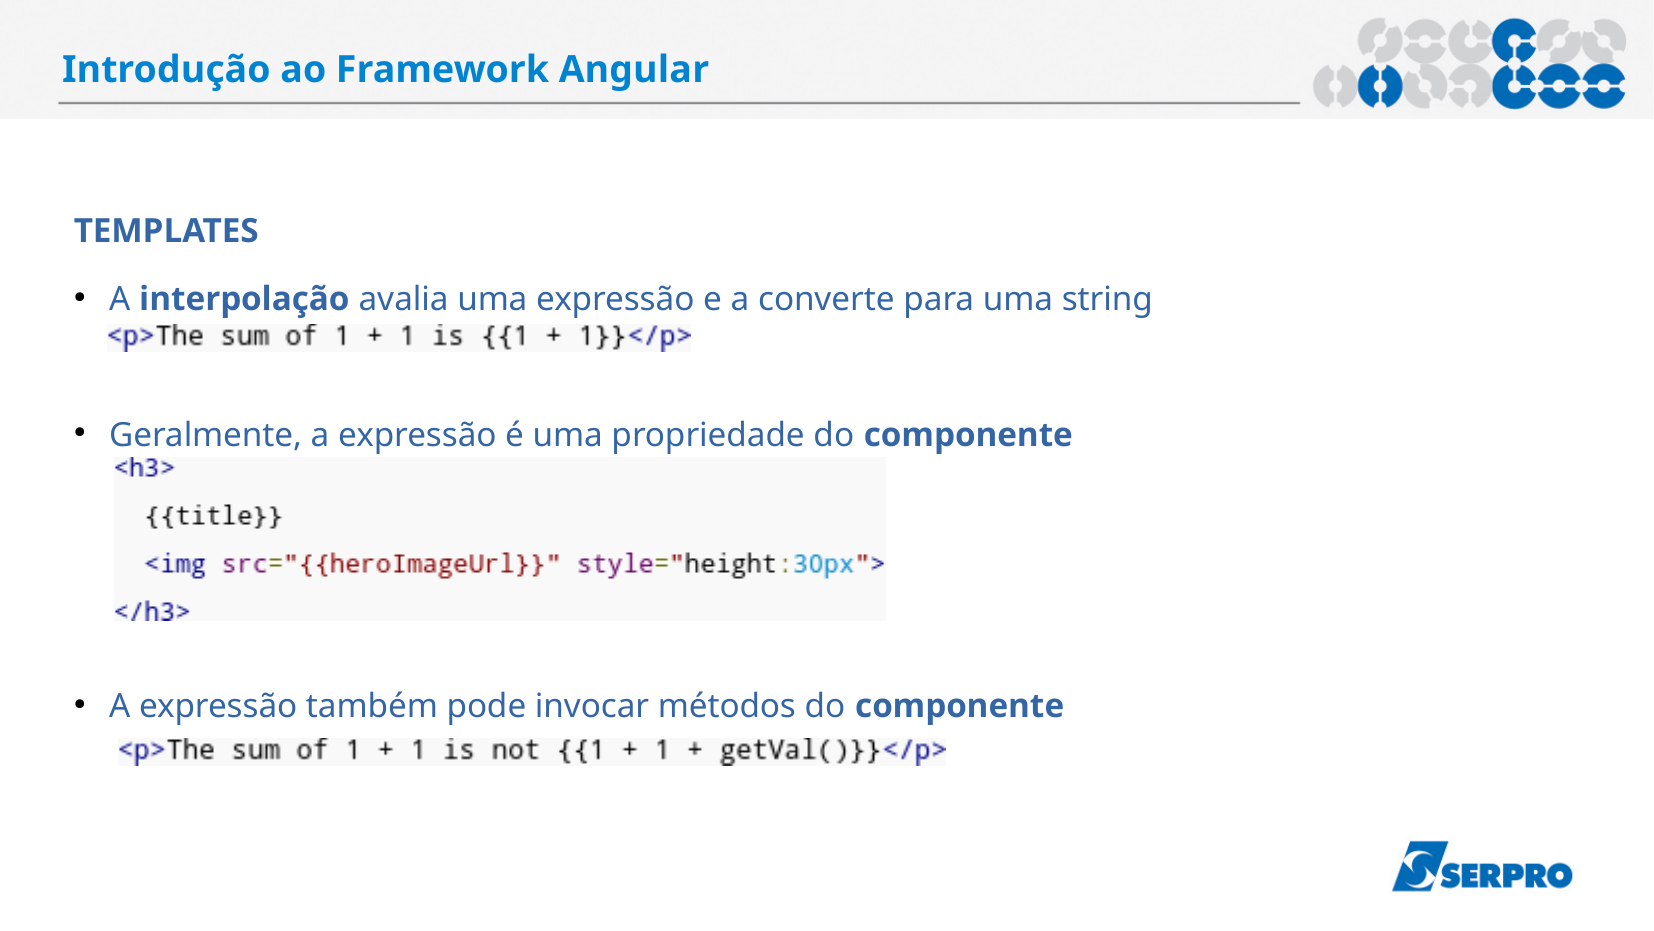

Introdução ao Framework Angular
TEMPLATES
A interpolação avalia uma expressão e a converte para uma string
Geralmente, a expressão é uma propriedade do componente
A expressão também pode invocar métodos do componente